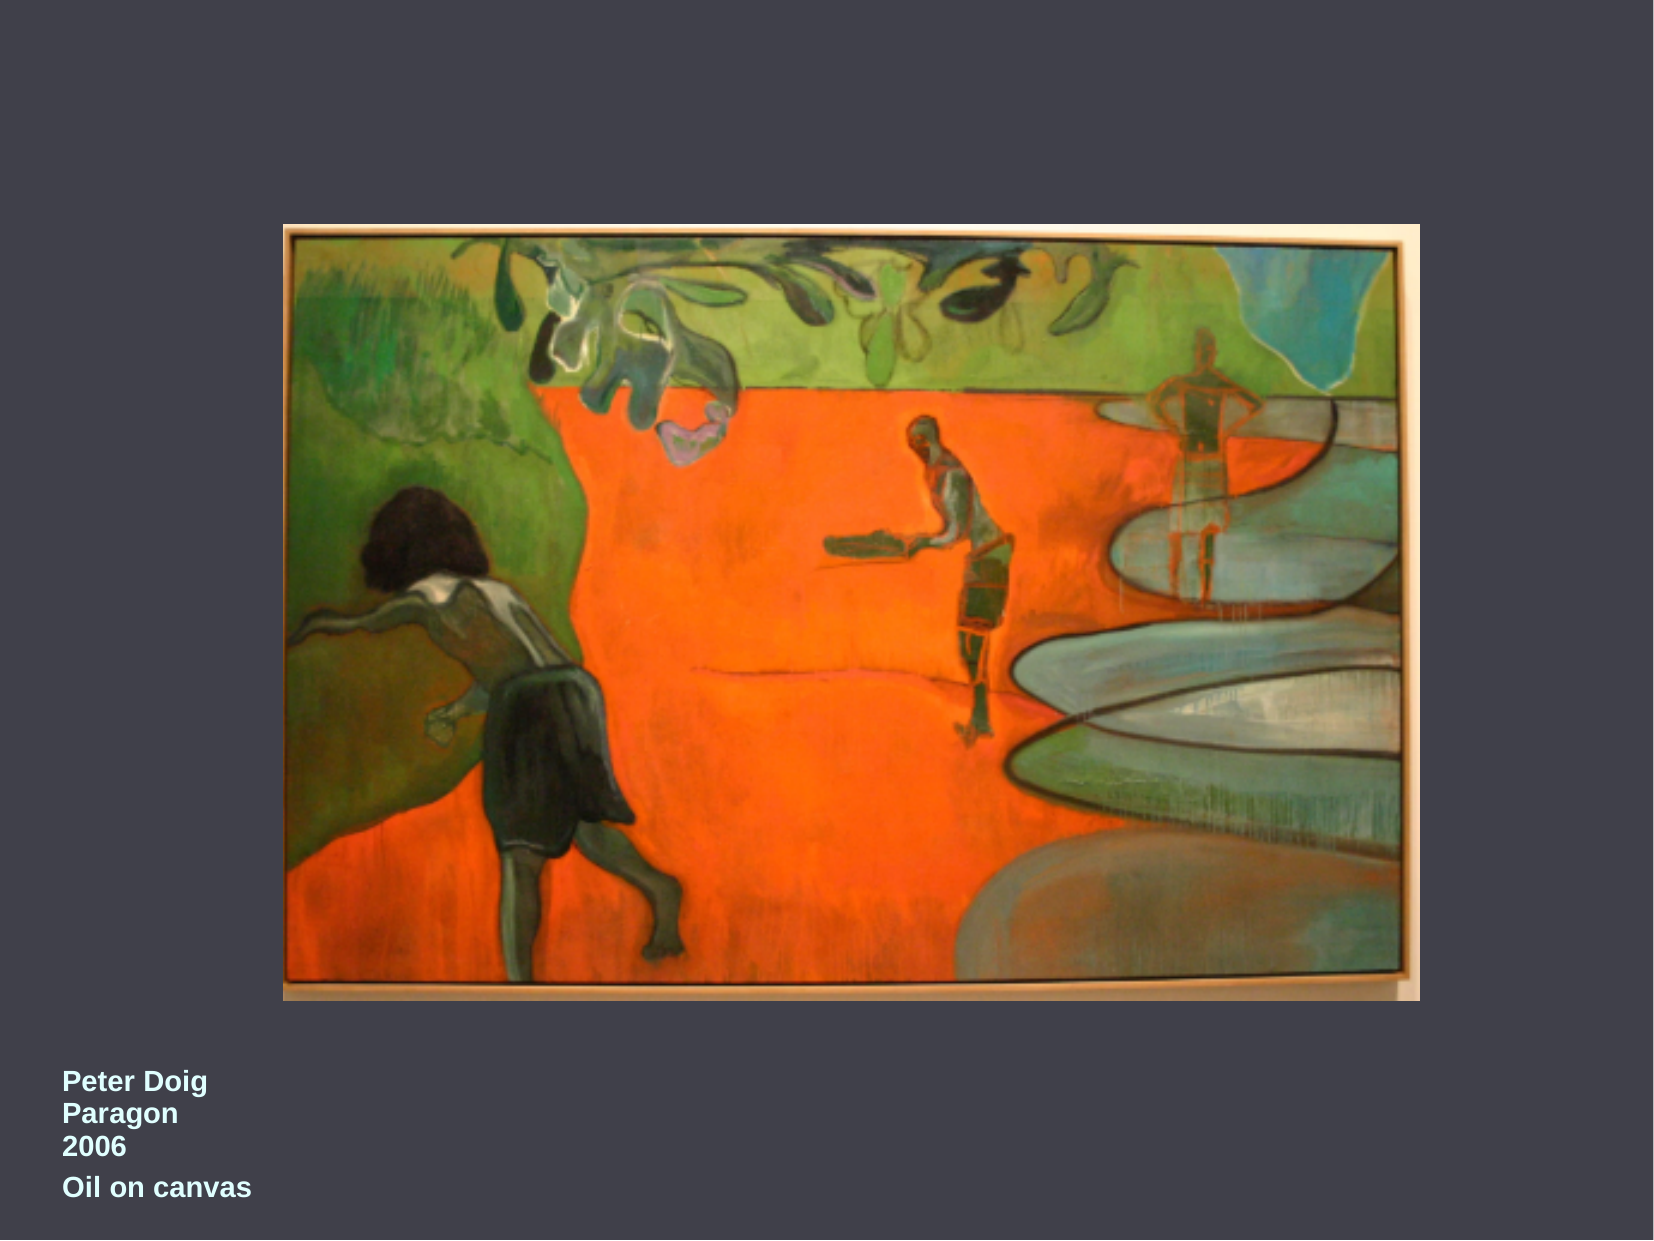

#
Peter Doig
Paragon
2006
Oil on canvas